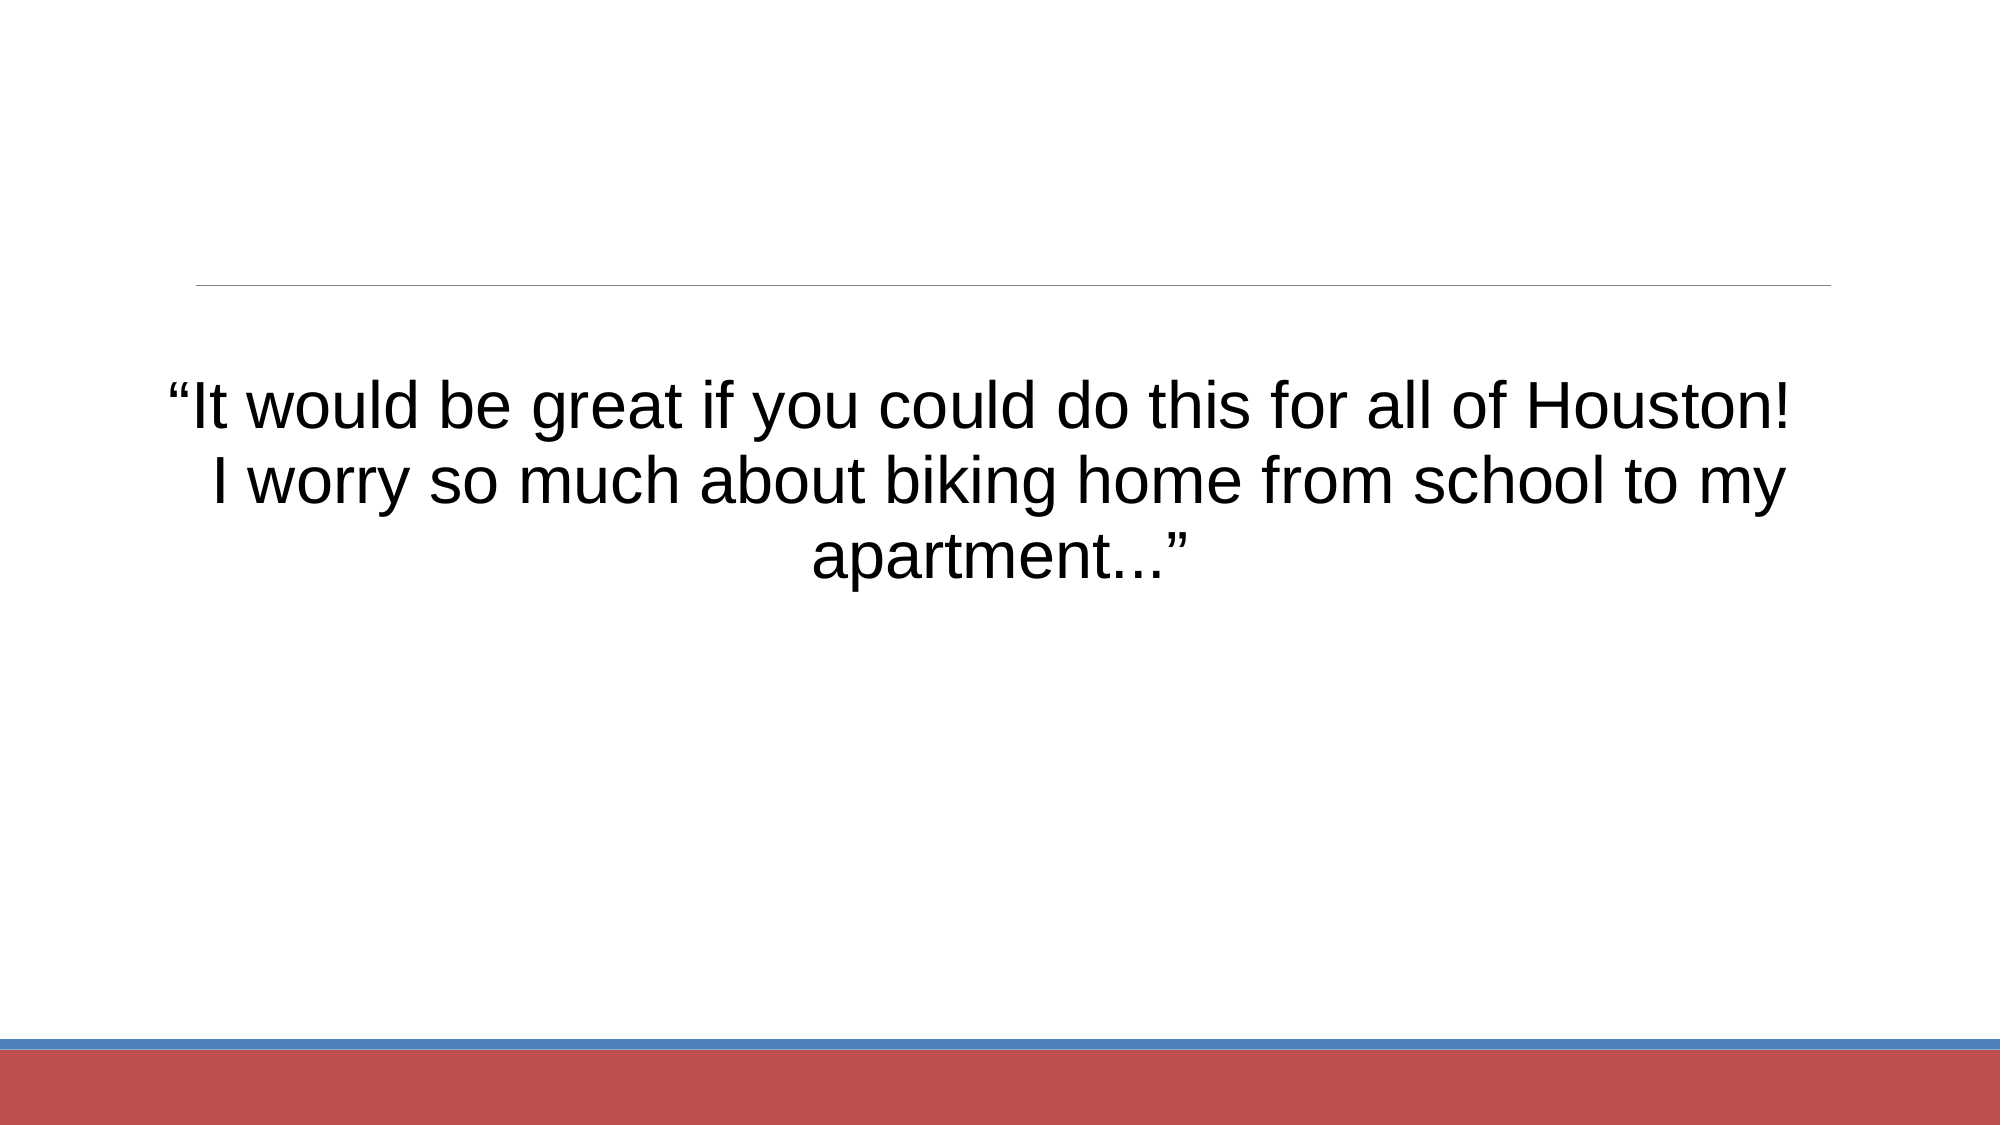

# “It would be great if you could do this for all of Houston!
I worry so much about biking home from school to my apartment...”